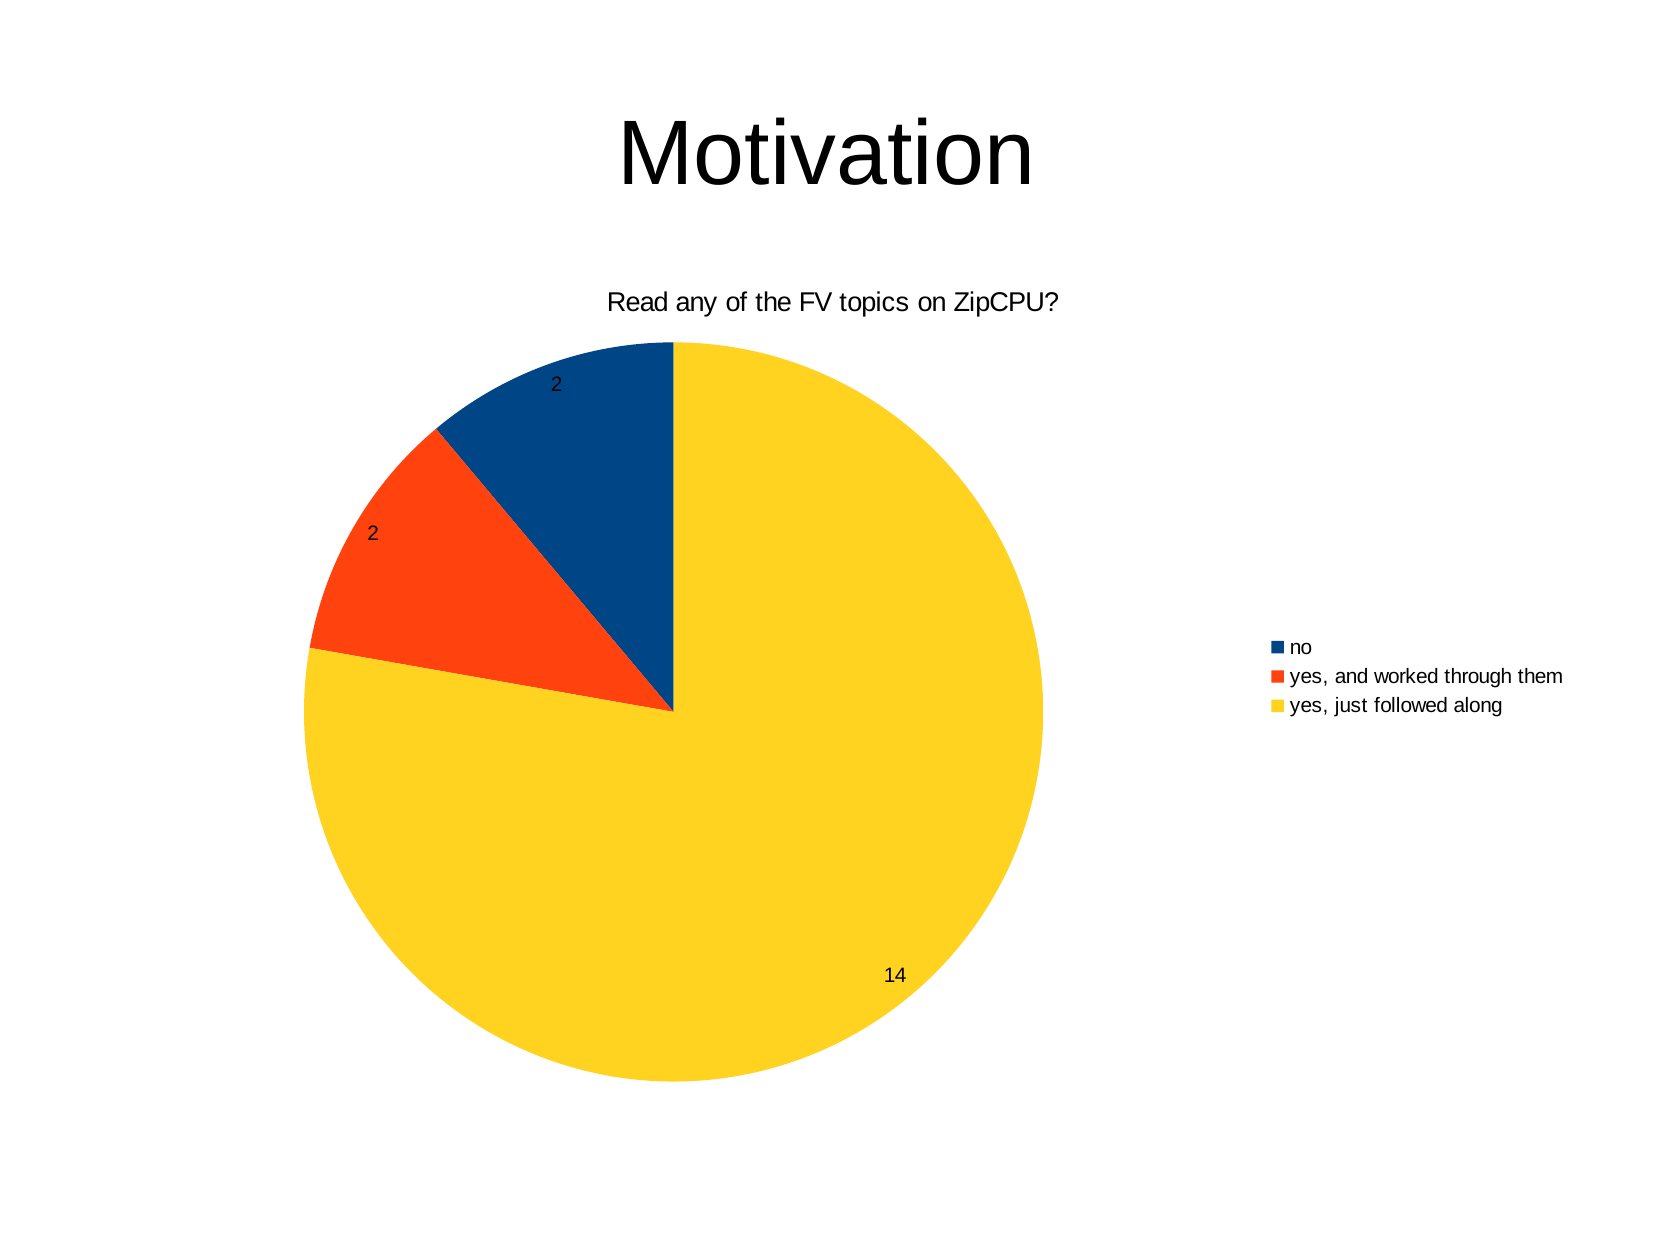

# Motivation
### Chart: Read any of the FV topics on ZipCPU?
| Category | Column B |
|---|---|
| no | 2.0 |
| yes, and worked through them | 2.0 |
| yes, just followed along | 14.0 |